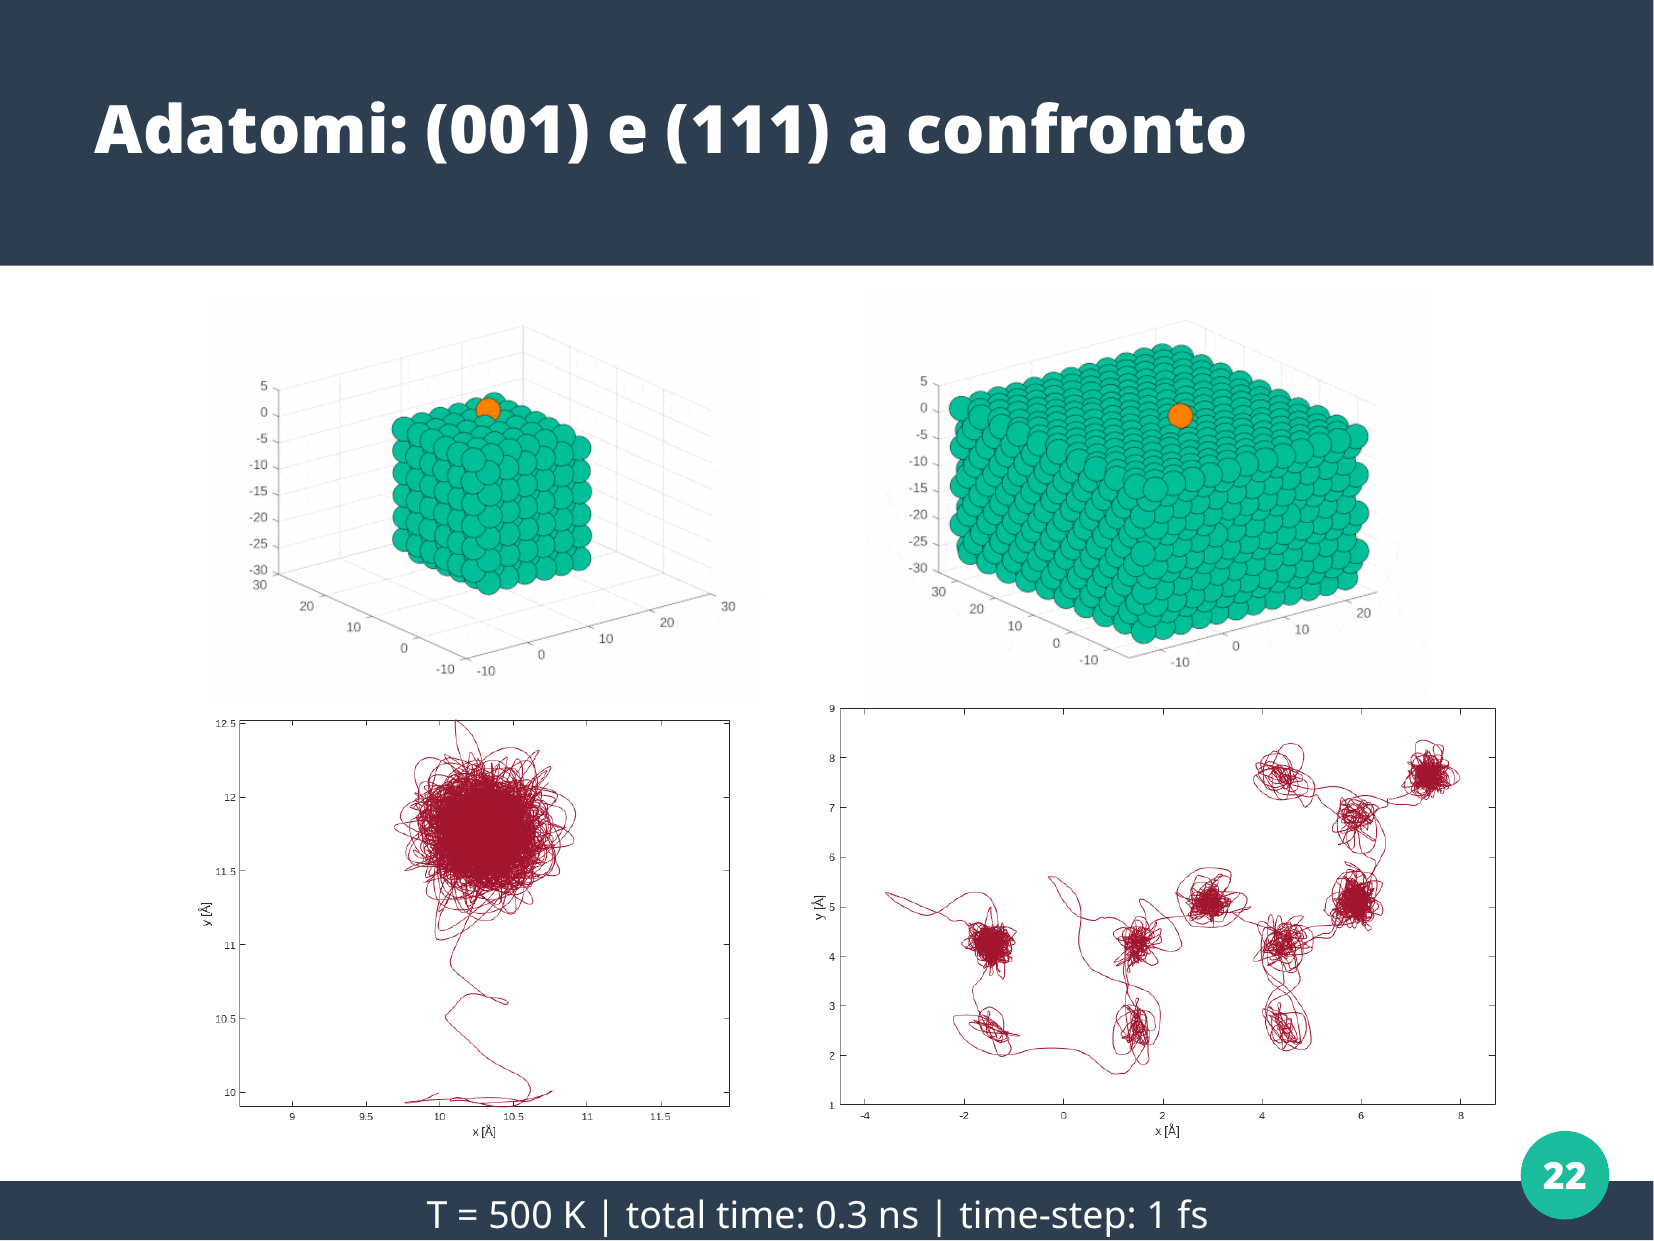

# Adatomi: (001) e (111) a confronto
22
T = 500 K | total time: 0.3 ns | time-step: 1 fs